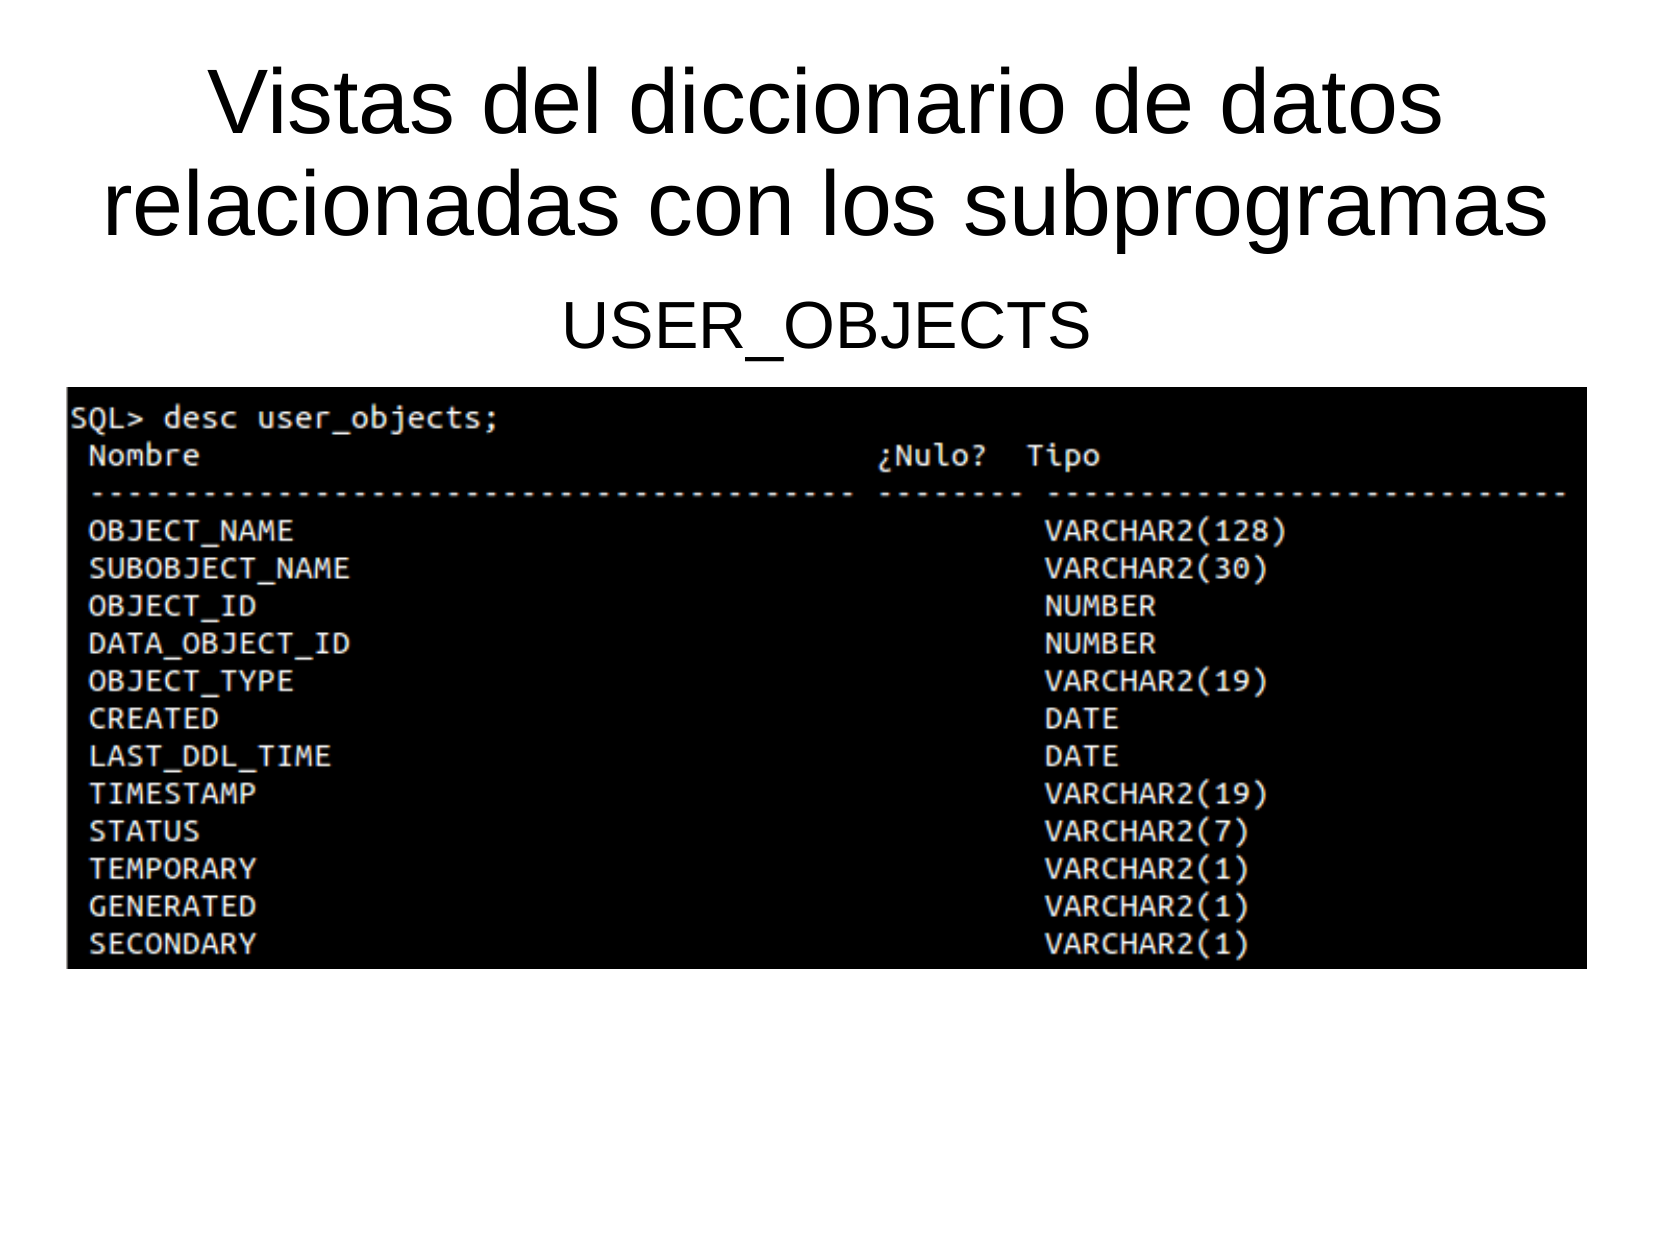

# Vistas del diccionario de datos relacionadas con los subprogramas
USER_OBJECTS